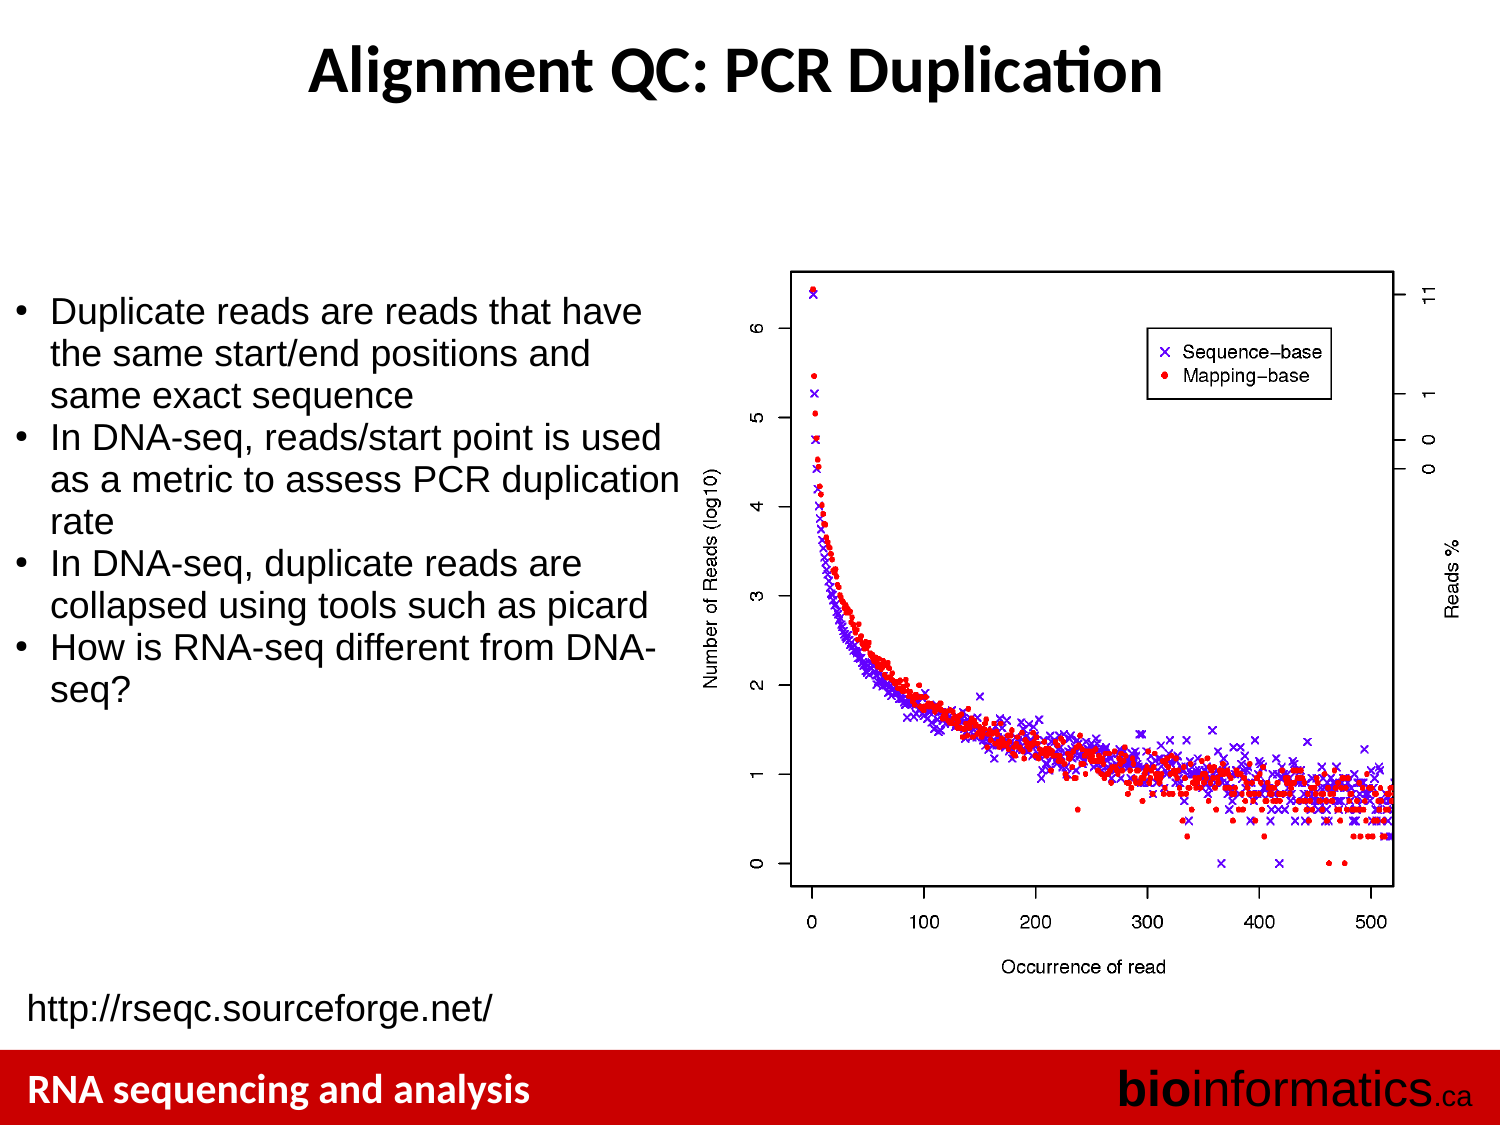

# Alignment QC: PCR Duplication
Duplicate reads are reads that have the same start/end positions and same exact sequence
In DNA-seq, reads/start point is used as a metric to assess PCR duplication rate
In DNA-seq, duplicate reads are collapsed using tools such as picard
How is RNA-seq different from DNA-seq?
http://rseqc.sourceforge.net/